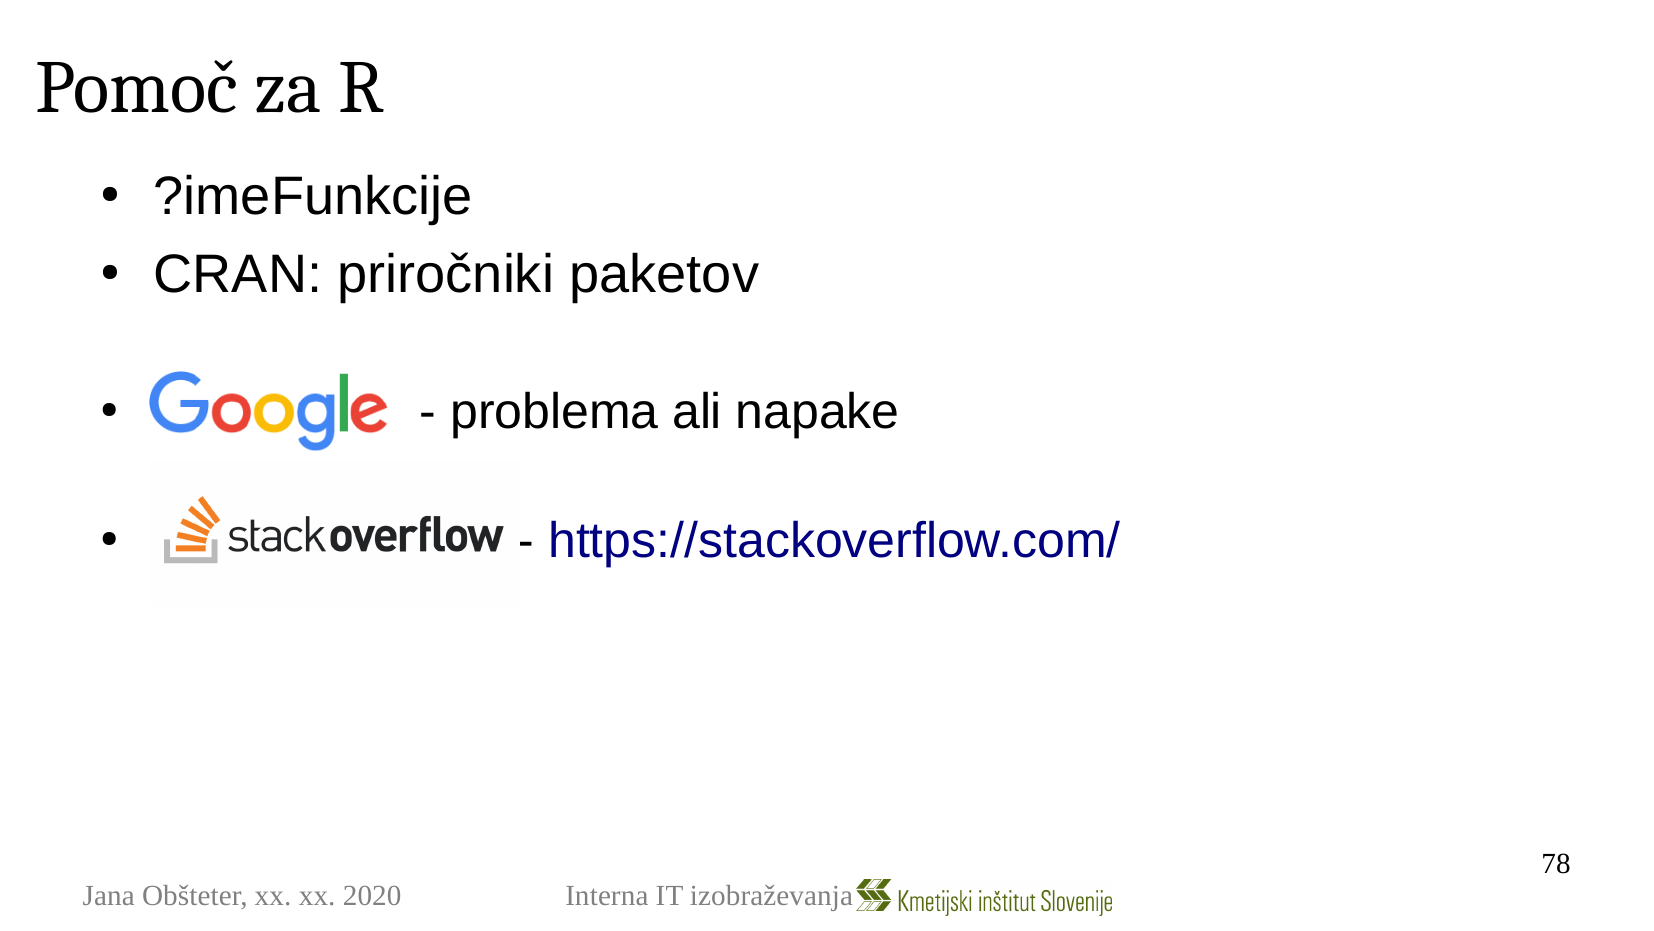

# Pomoč za R
?imeFunkcije
CRAN: priročniki paketov
 - problema ali napake
 - https://stackoverflow.com/
78